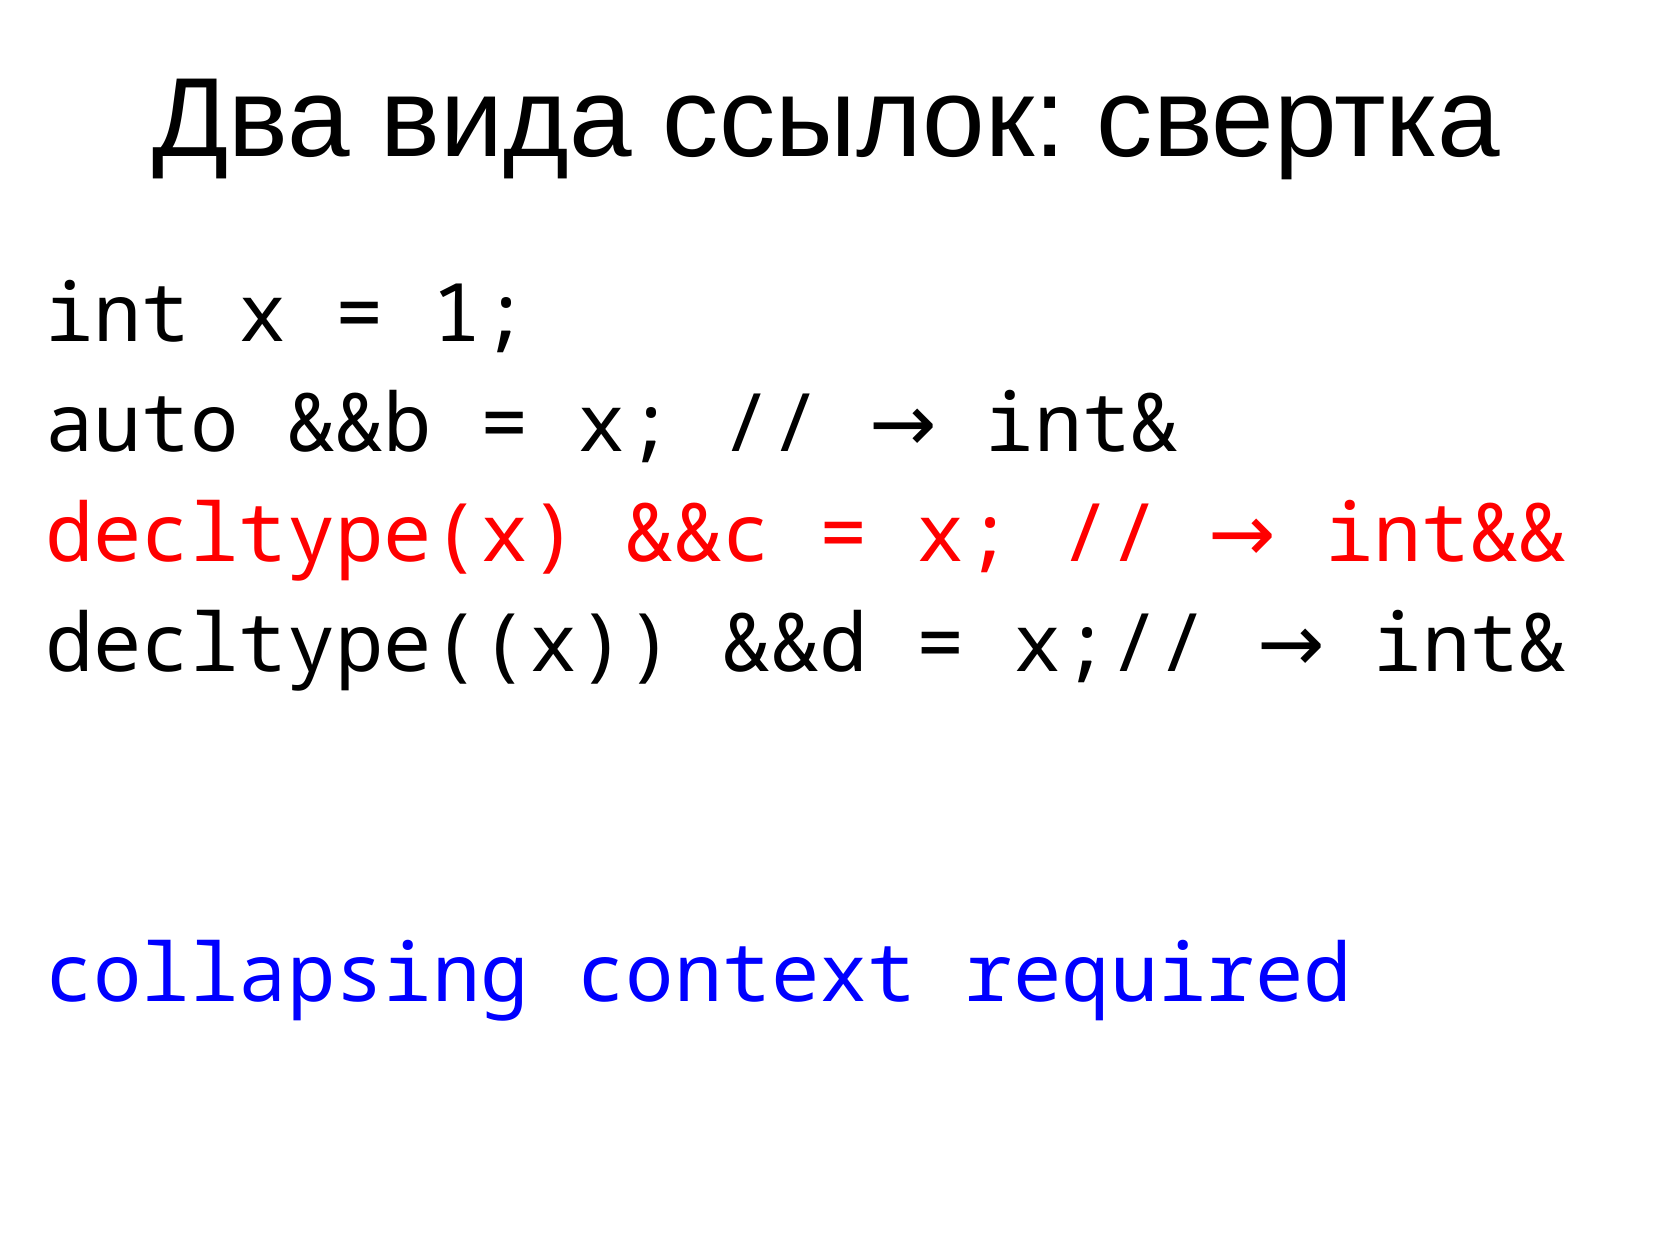

# Два вида ссылок: свертка
int x = 1;
auto &&b = x; // → int&
decltype(x) &&c = x; // → int&&
decltype((x)) &&d = x;// → int&
collapsing context required